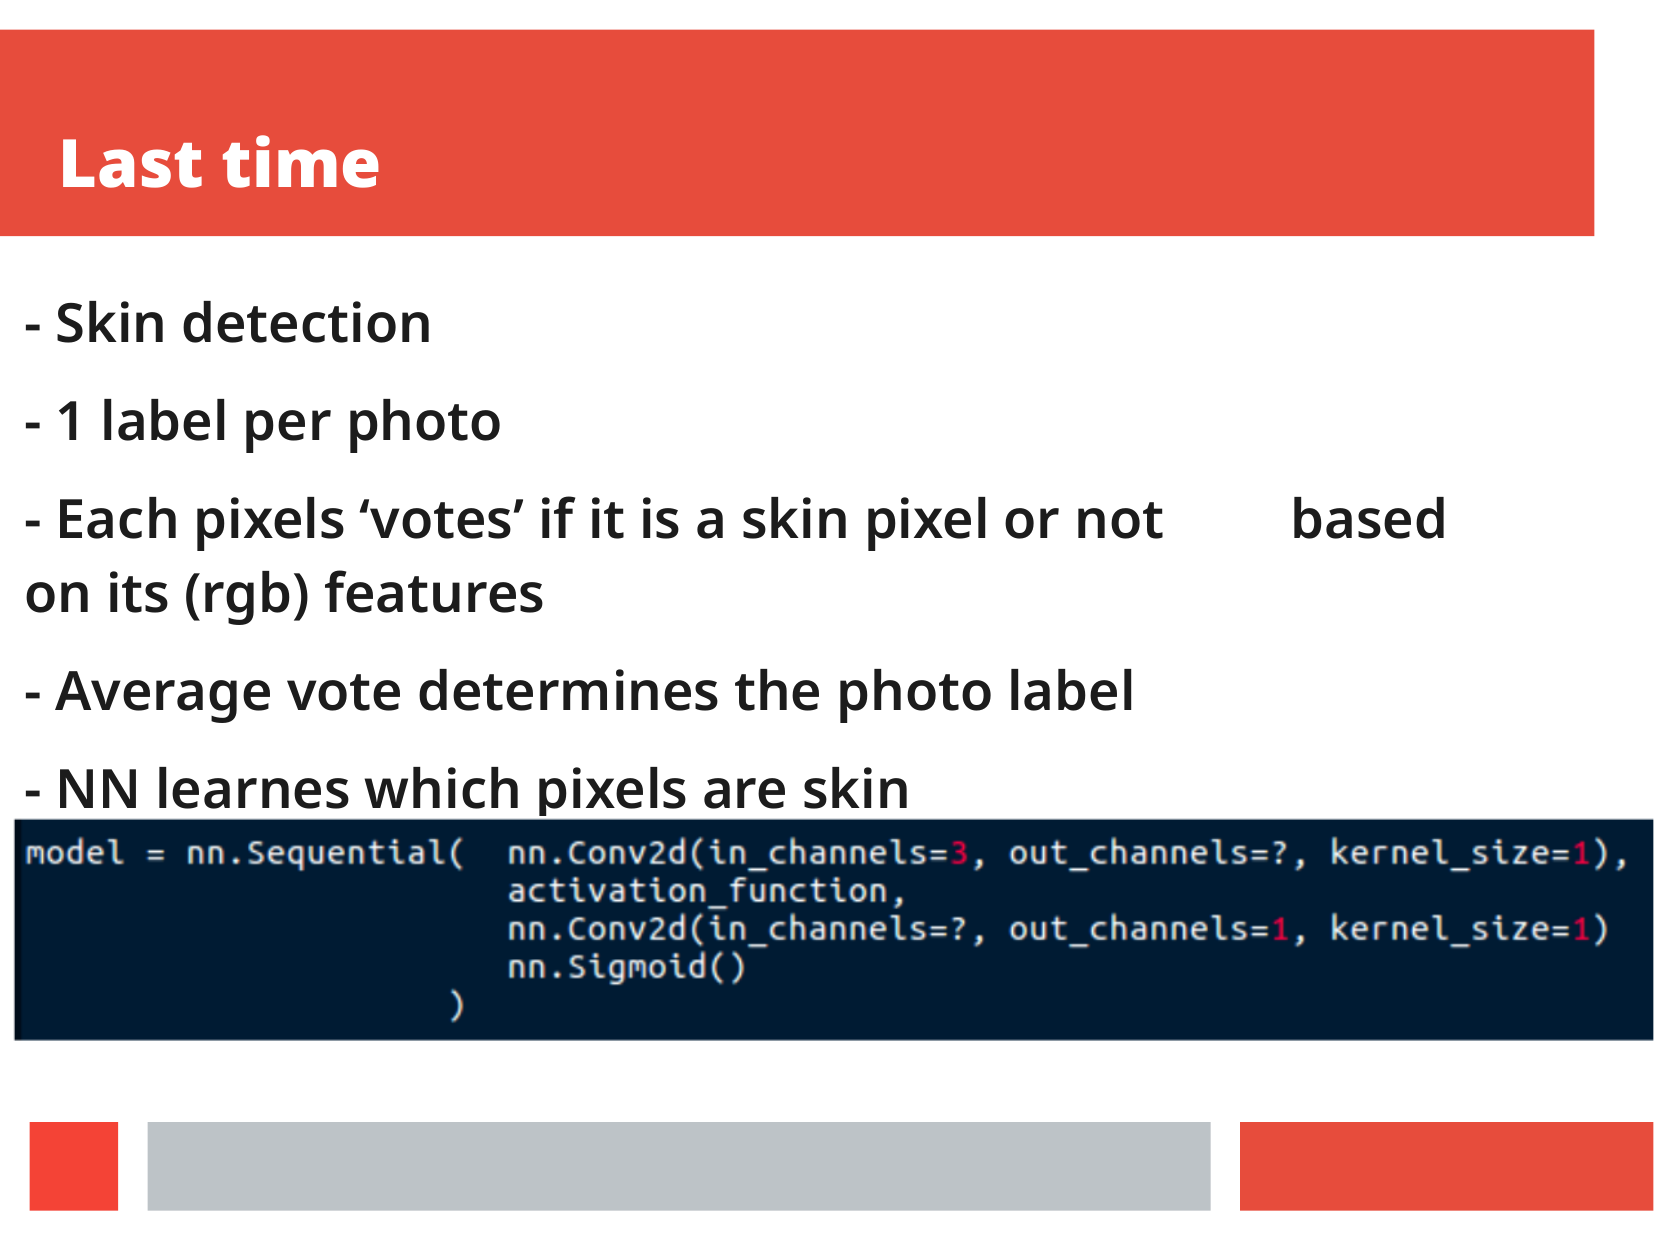

# Last time
- Skin detection
- 1 label per photo
- Each pixels ‘votes’ if it is a skin pixel or not based on its (rgb) features
- Average vote determines the photo label
- NN learnes which pixels are skin